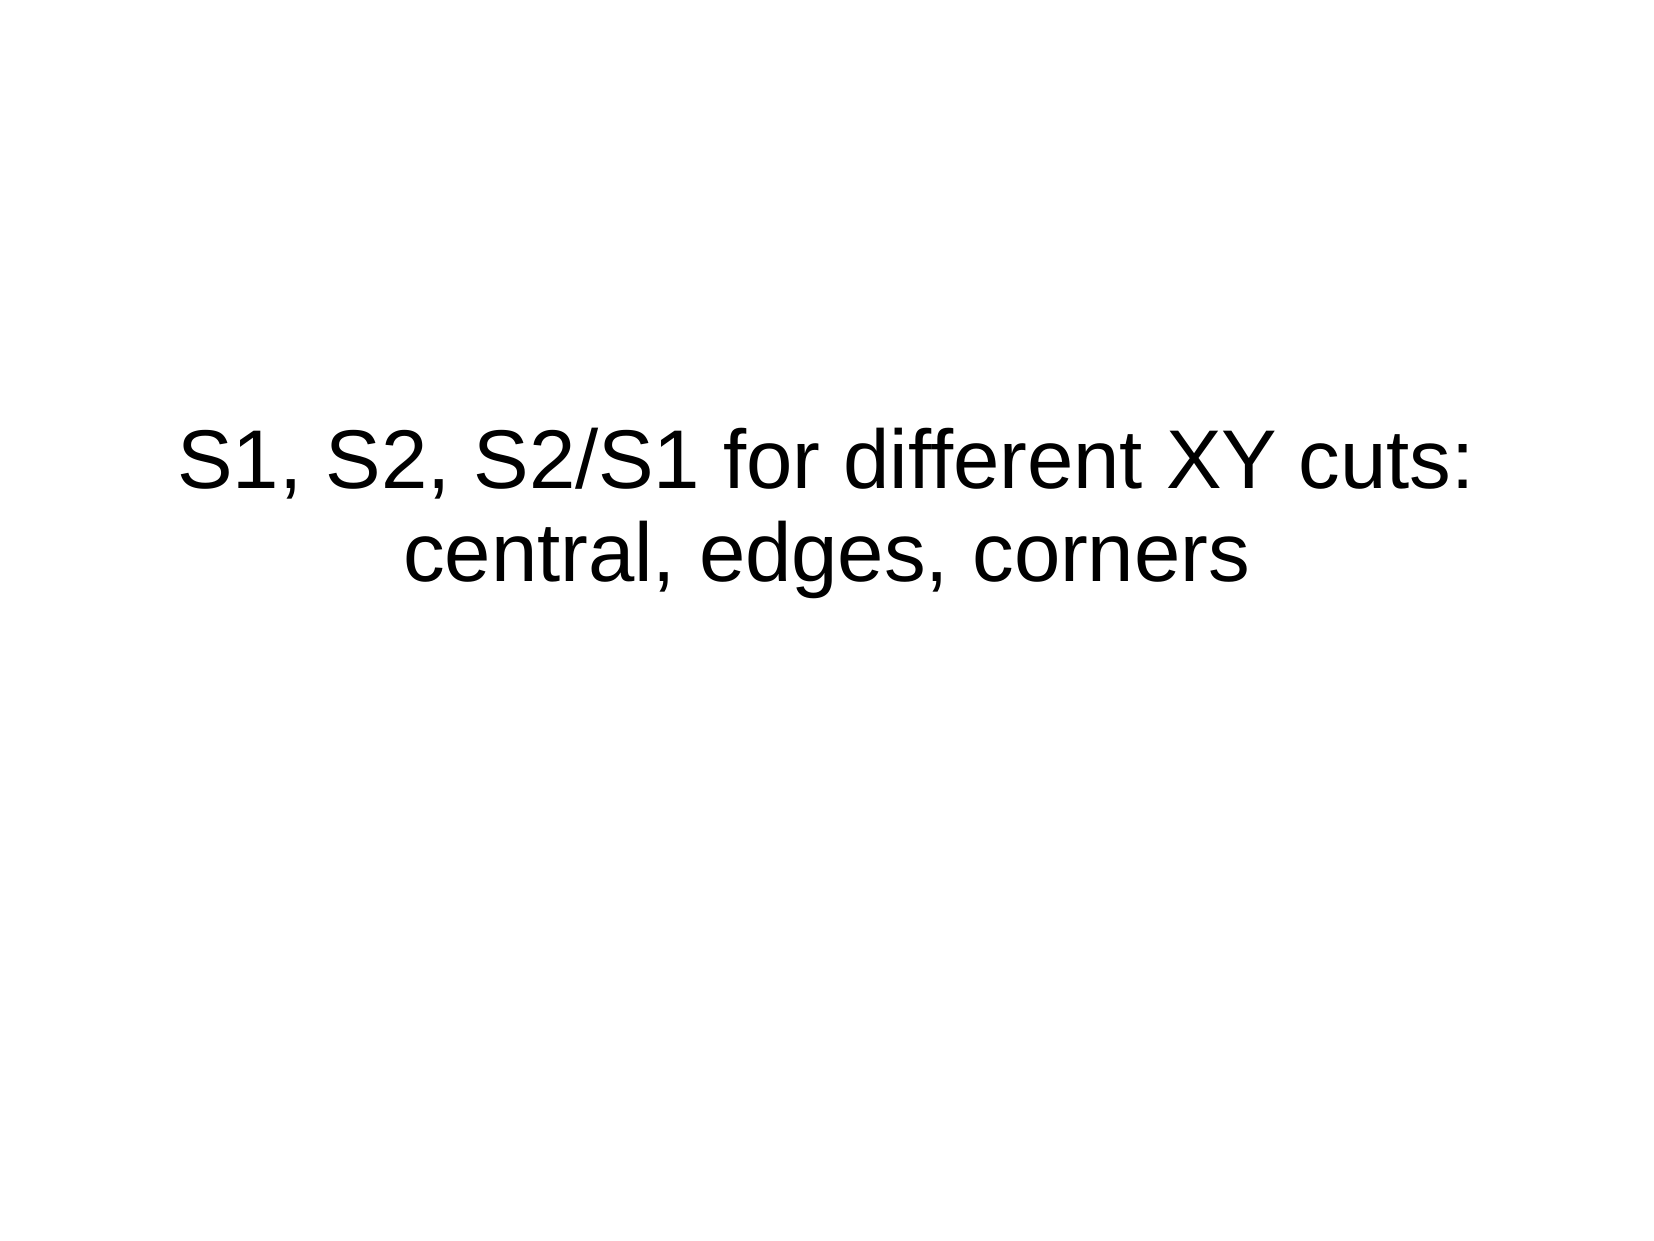

S1, S2, S2/S1 for different XY cuts:
central, edges, corners